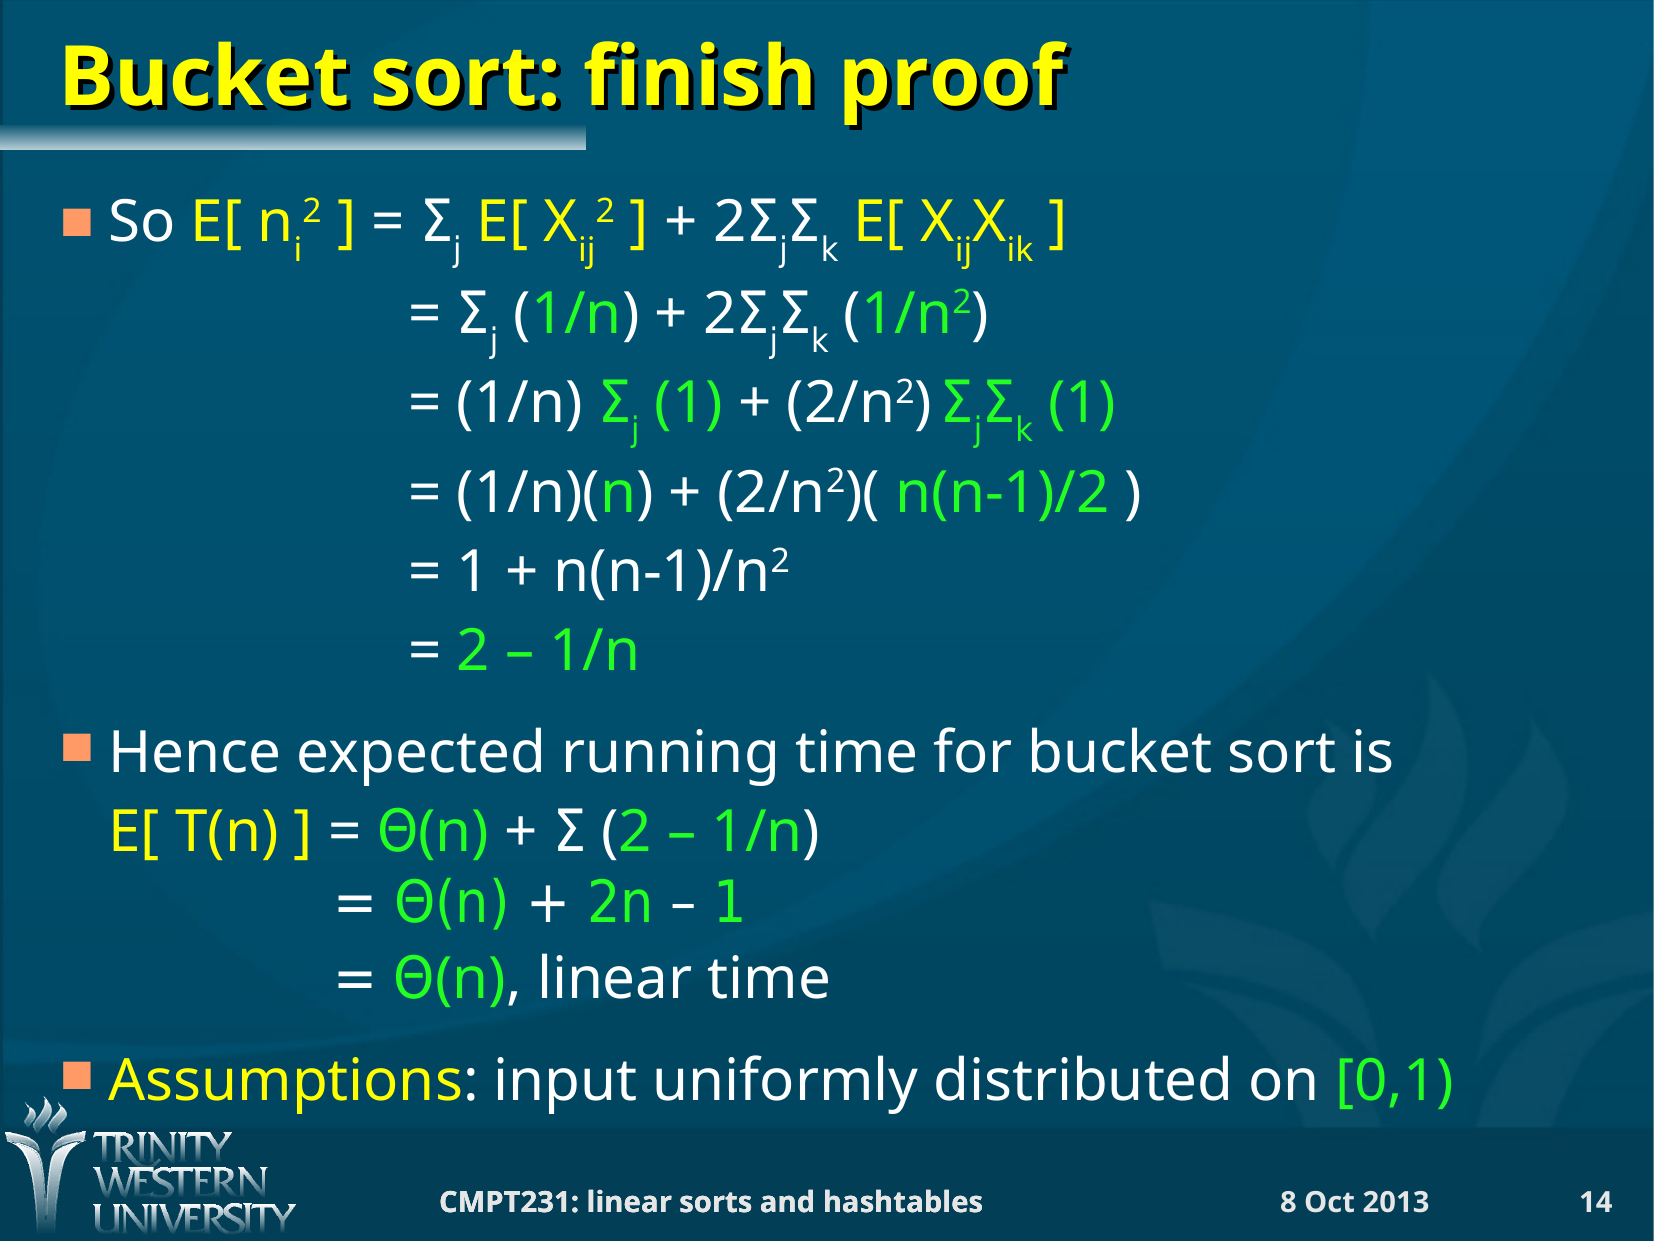

# Bucket sort: finish proof
So E[ ni2 ] = Σj E[ Xij2 ] + 2ΣjΣk E[ XijXik ]
				= Σj (1/n) + 2ΣjΣk (1/n2)
				= (1/n) Σj (1) + (2/n2) ΣjΣk (1)
				= (1/n)(n) + (2/n2)( n(n-1)/2 )
				= 1 + n(n-1)/n2
				= 2 – 1/n
Hence expected running time for bucket sort is
E[ T(n) ] = Θ(n) + Σ (2 – 1/n)
			= Θ(n) + 2n – 1
			= Θ(n), linear time
Assumptions: input uniformly distributed on [0,1)
CMPT231: linear sorts and hashtables
8 Oct 2013
14